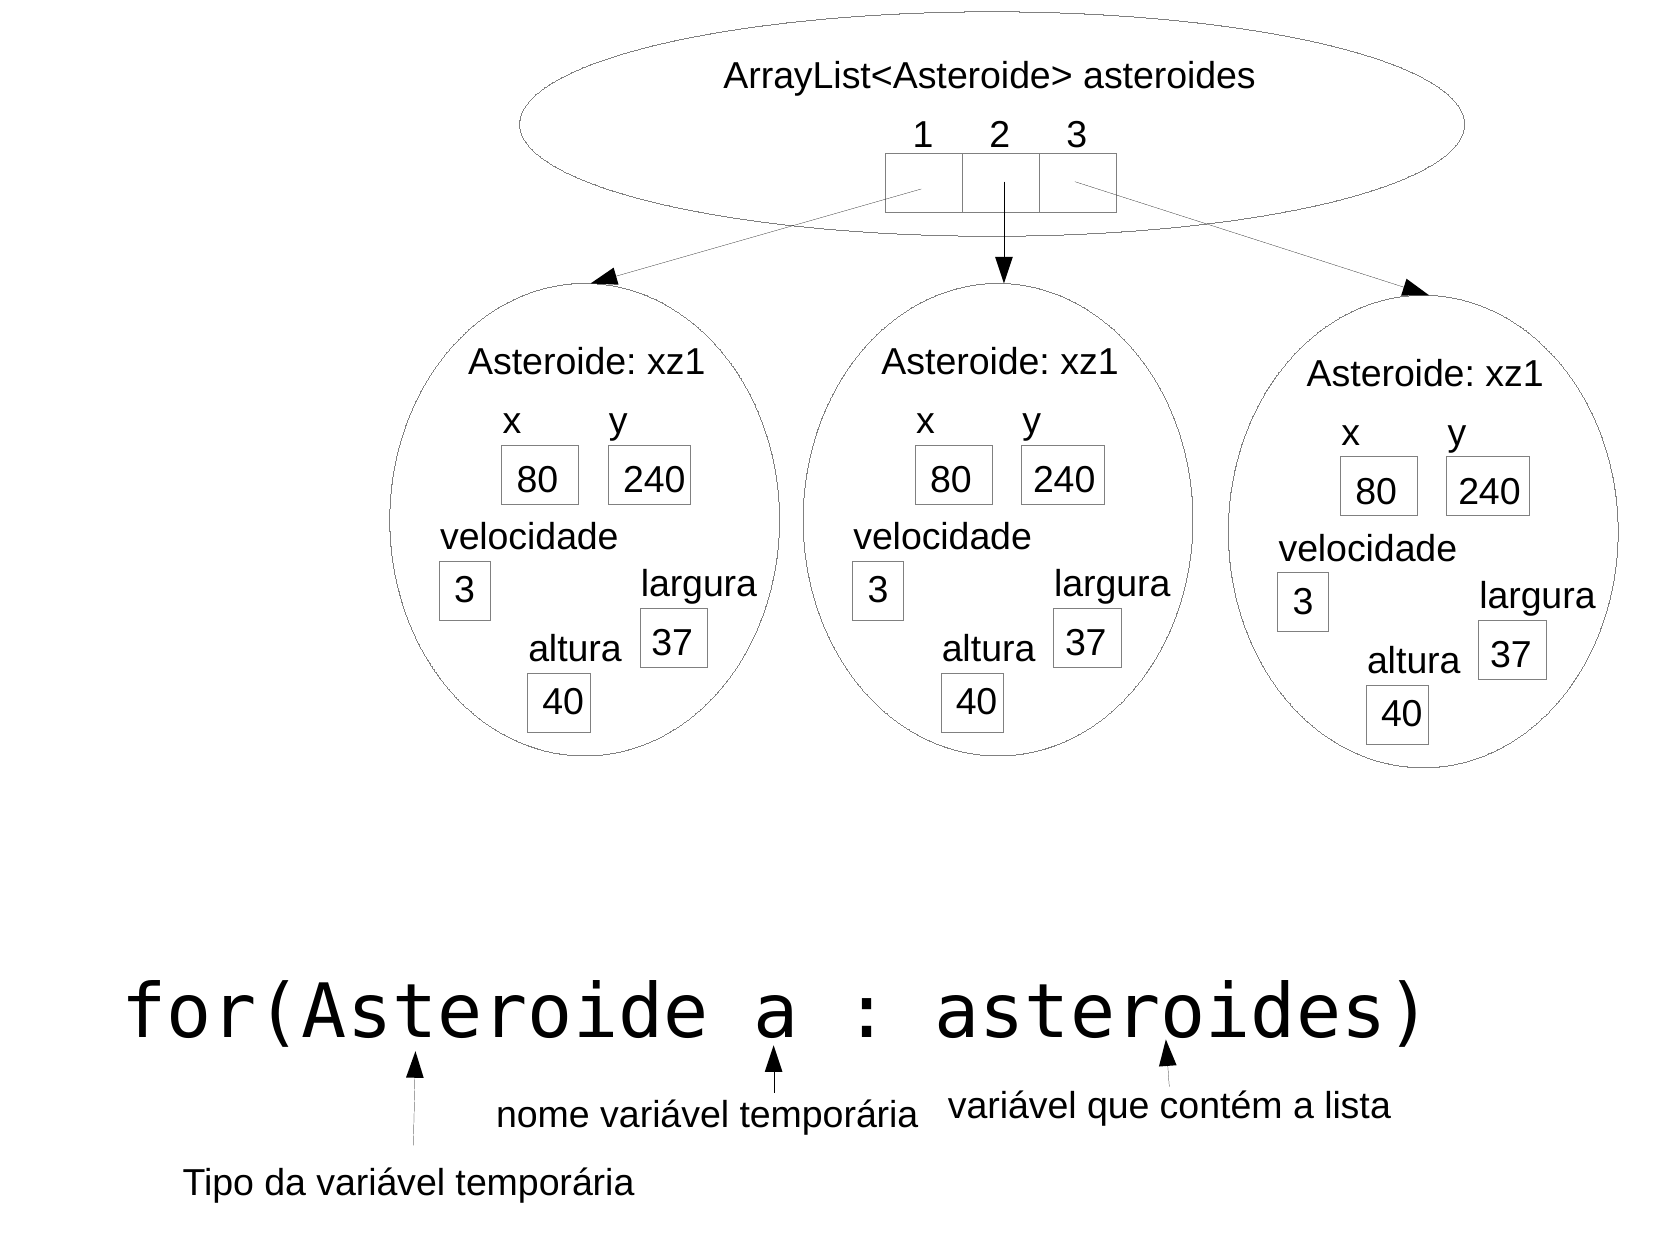

ArrayList<Asteroide> asteroides
1
2
3
Asteroide: xz1
Asteroide: xz1
Asteroide: xz1
x
y
x
y
x
y
80
240
80
240
80
240
velocidade
velocidade
velocidade
largura
largura
3
3
largura
3
37
37
altura
altura
37
altura
40
40
40
for(Asteroide a : asteroides)
variável que contém a lista
nome variável temporária
Tipo da variável temporária